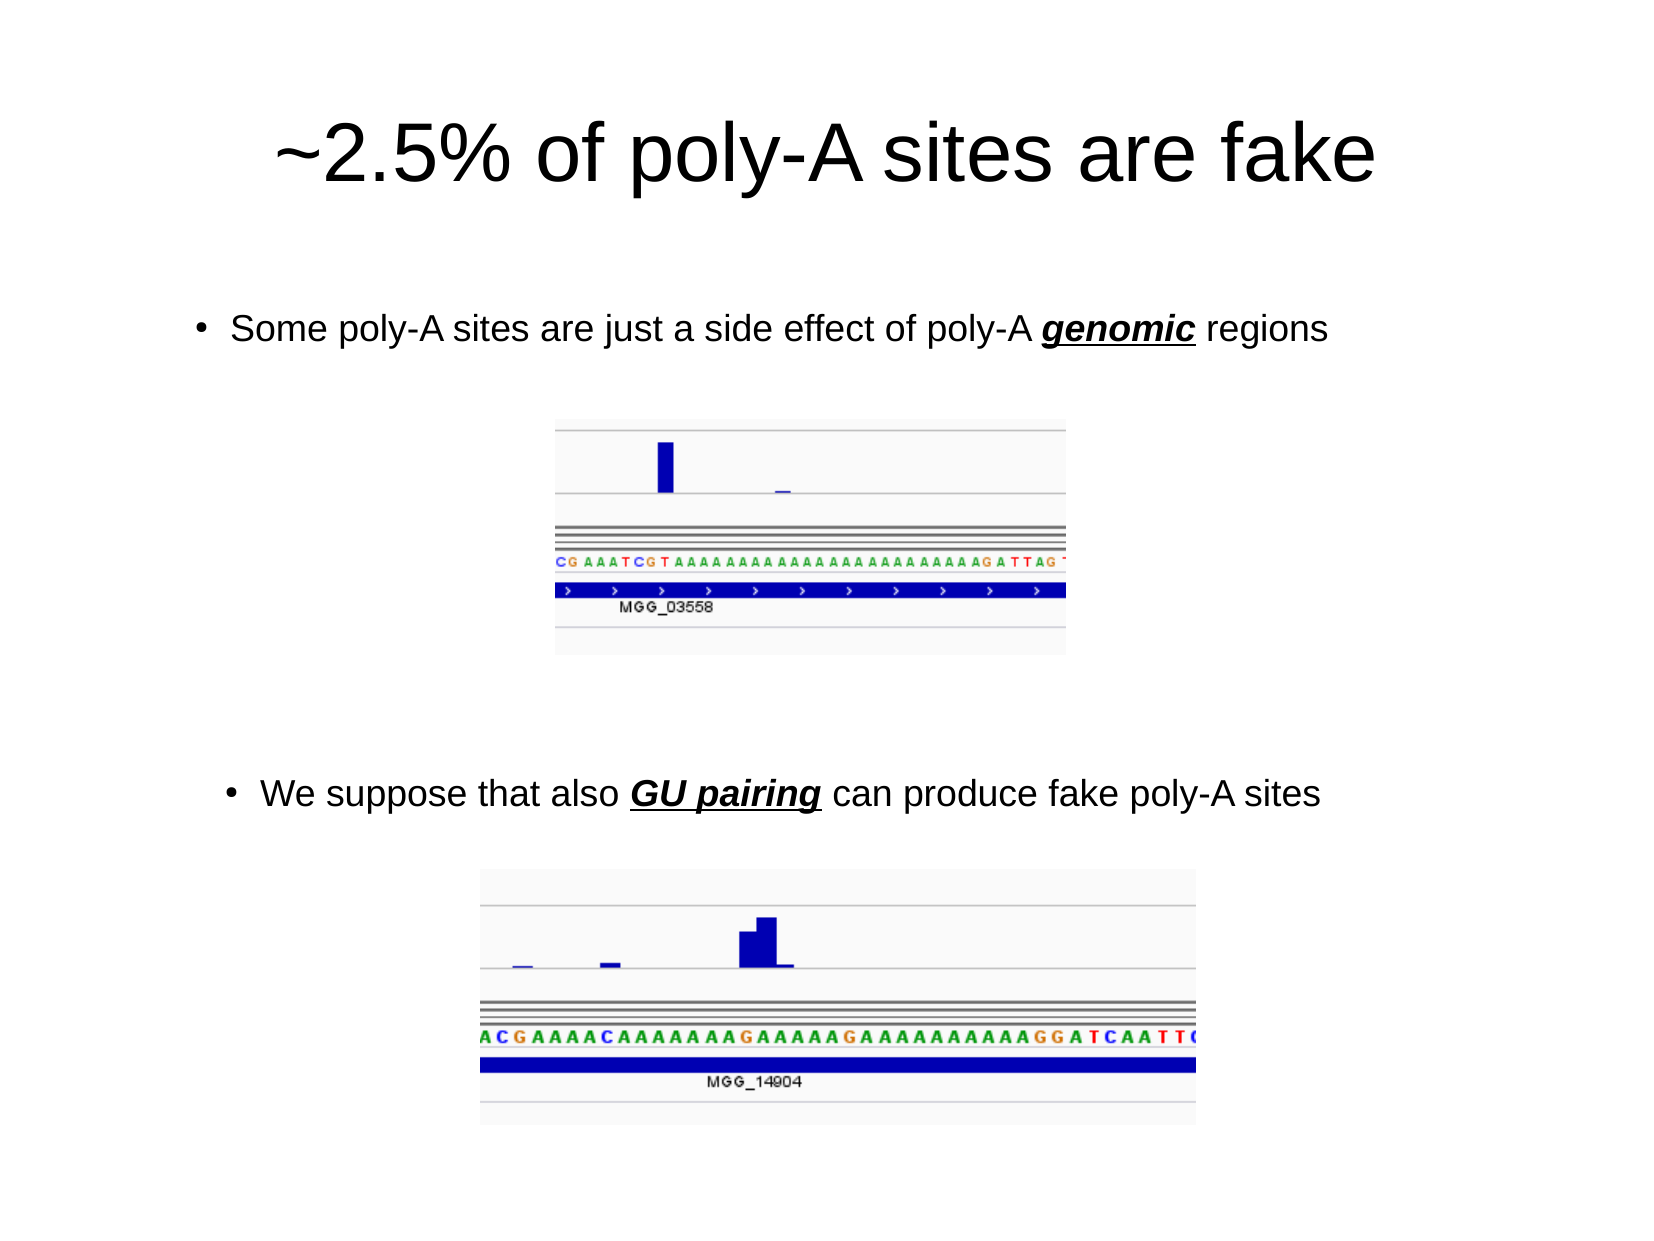

# ~2.5% of poly-A sites are fake
Some poly-A sites are just a side effect of poly-A genomic regions
We suppose that also GU pairing can produce fake poly-A sites